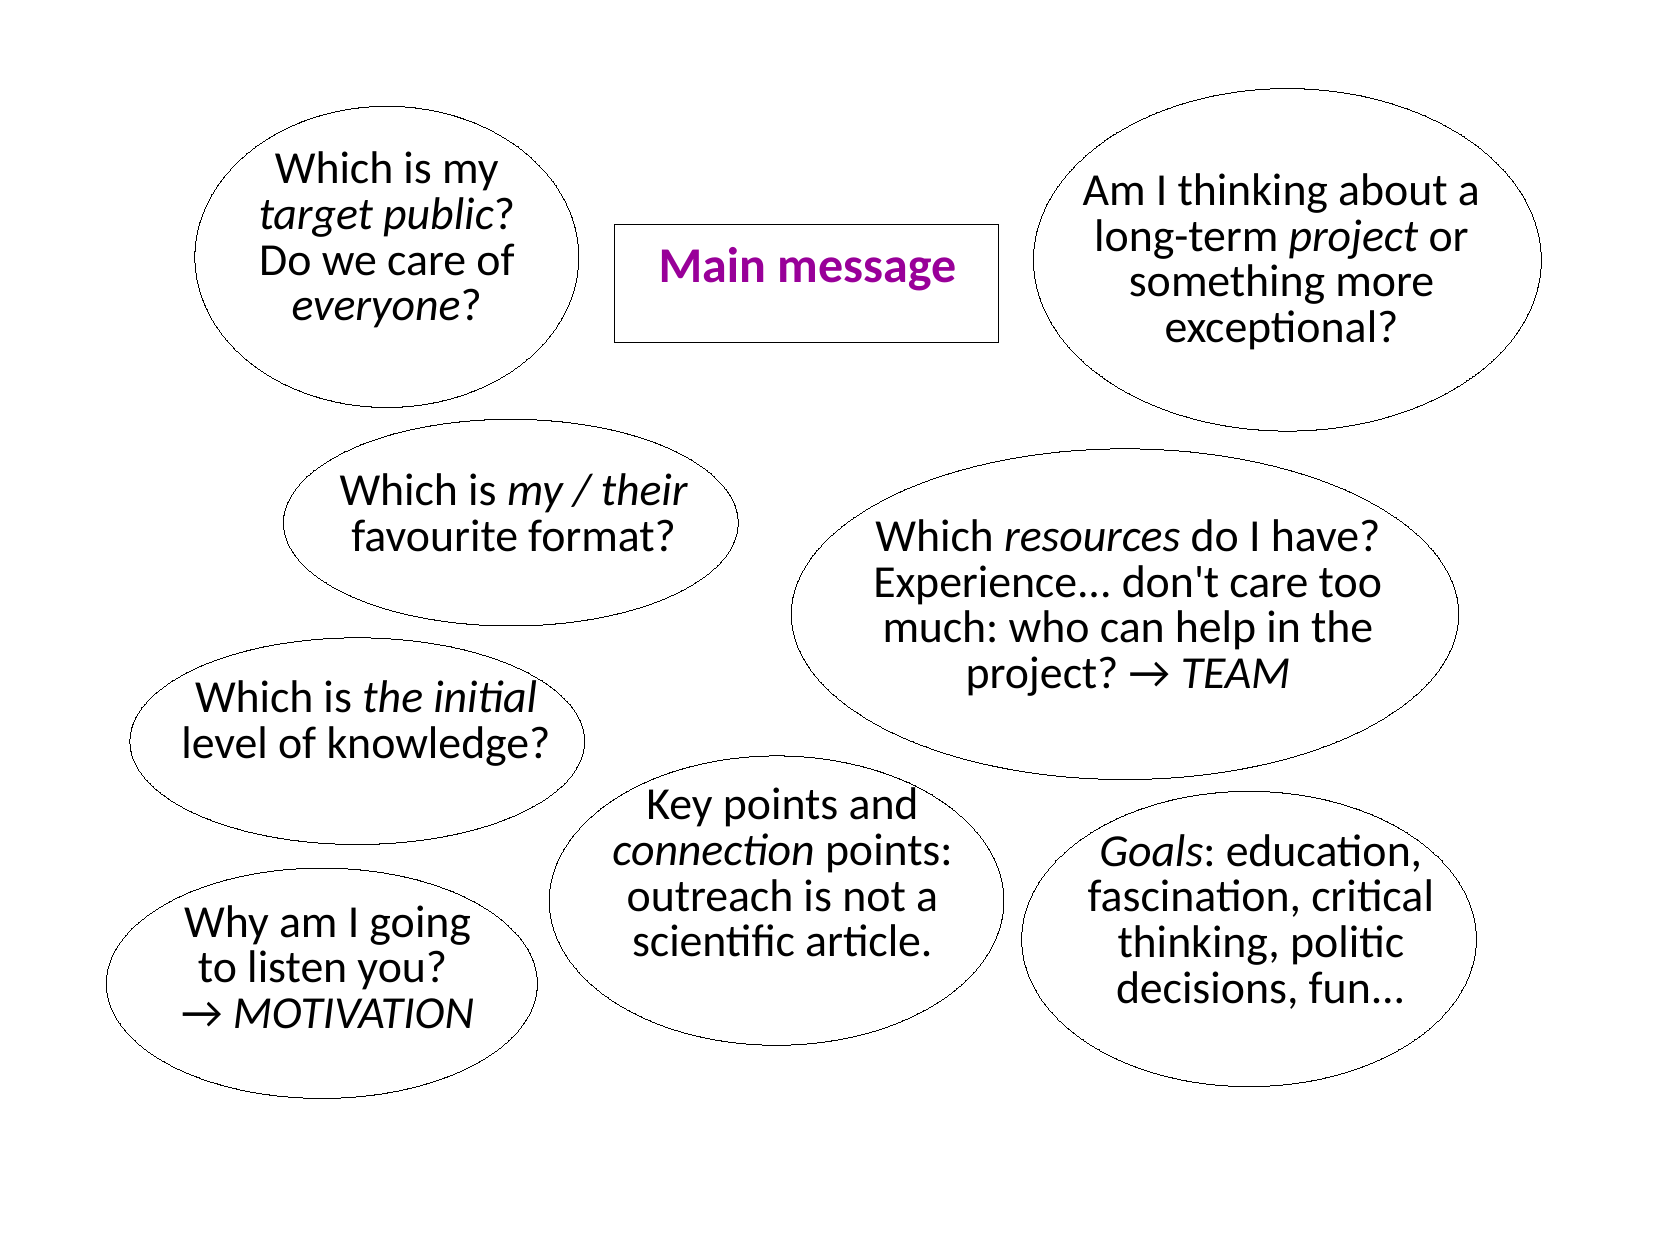

Which is my target public? Do we care of everyone?
Am I thinking about a long-term project or something more exceptional?
Main message
Which is my / their favourite format?
Which resources do I have? Experience... don't care too much: who can help in the project? → TEAM
Which is the initial level of knowledge?
Key points and connection points: outreach is not a scientific article.
Goals: education, fascination, critical thinking, politic decisions, fun...
Why am I going to listen you?
→ MOTIVATION